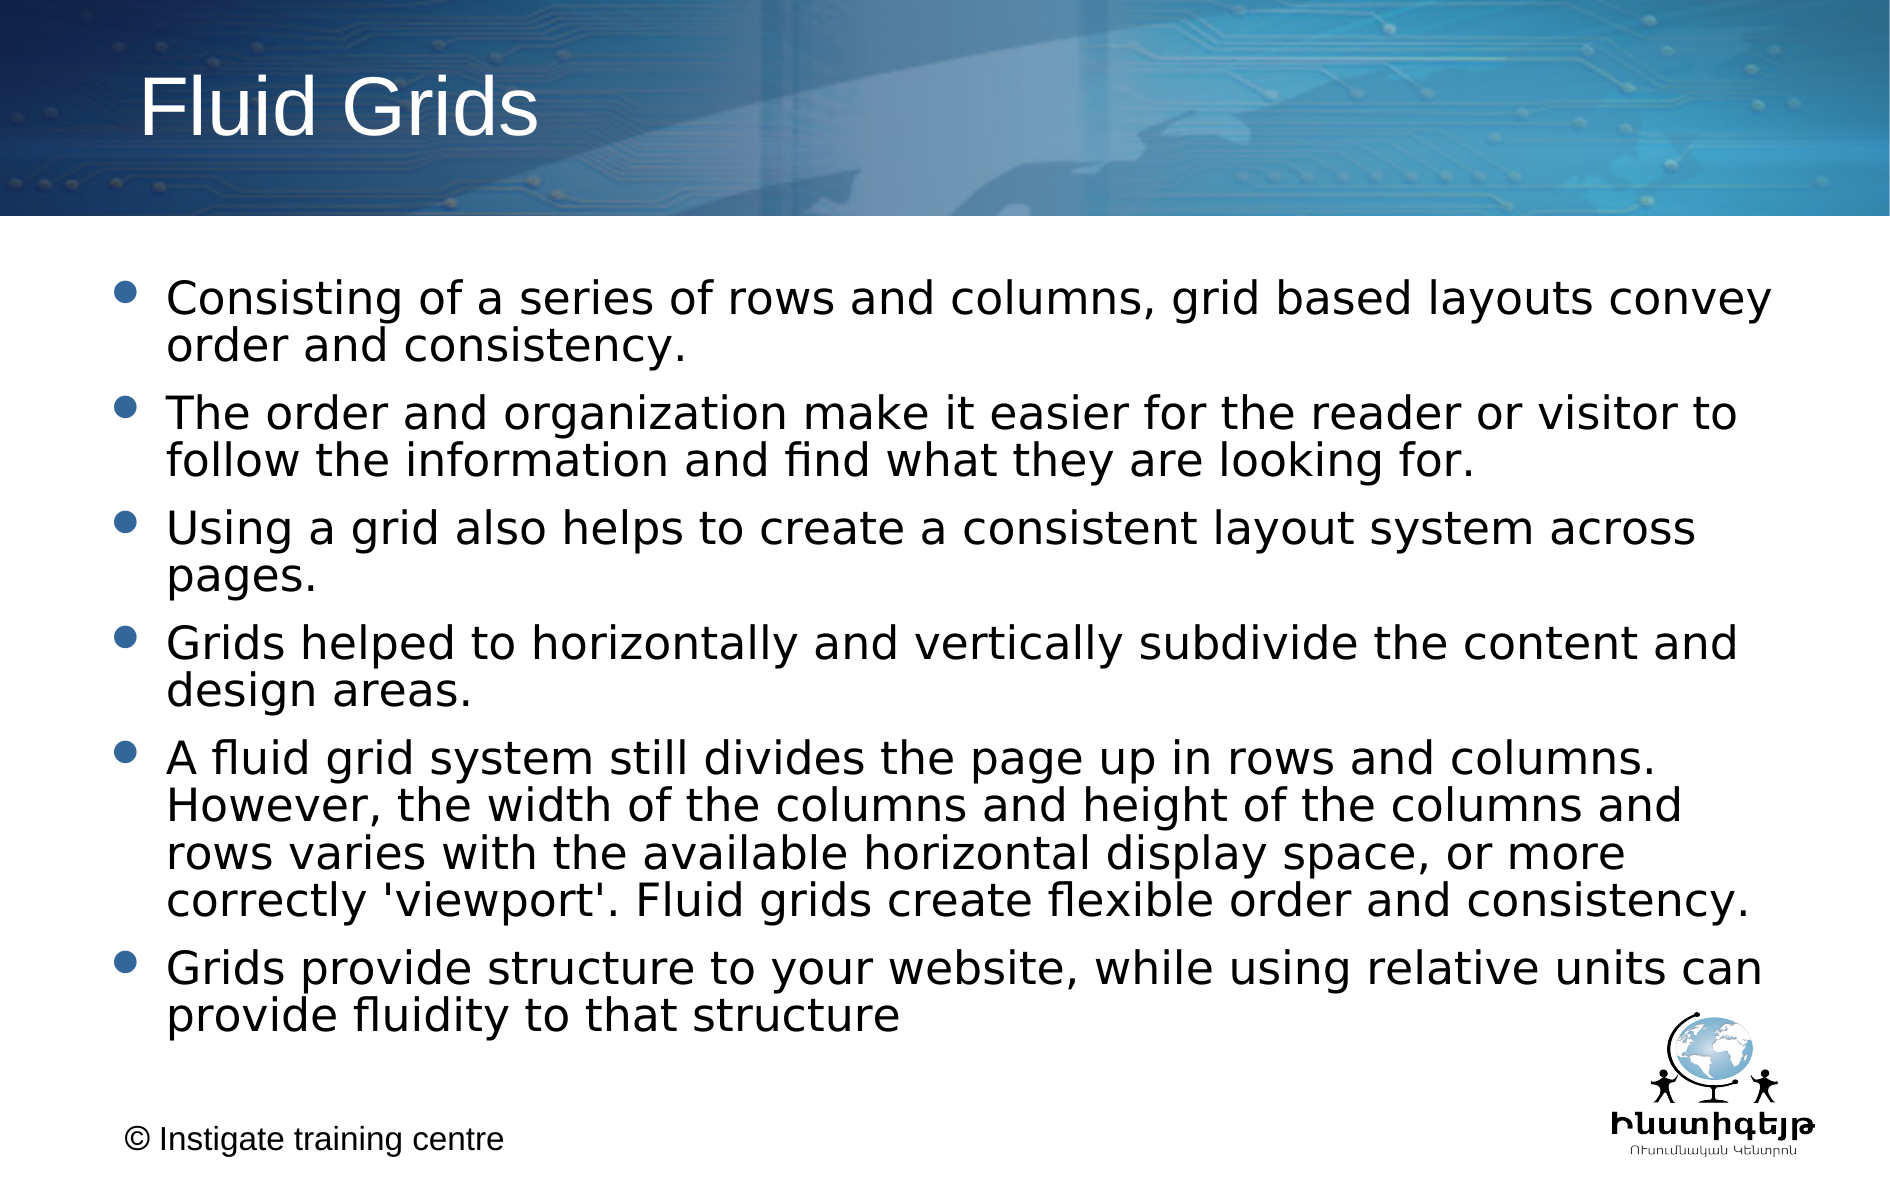

Fluid Grids
# Consisting of a series of rows and columns, grid based layouts convey order and consistency.
The order and organization make it easier for the reader or visitor to follow the information and find what they are looking for.
Using a grid also helps to create a consistent layout system across pages.
Grids helped to horizontally and vertically subdivide the content and design areas.
A fluid grid system still divides the page up in rows and columns. However, the width of the columns and height of the columns and rows varies with the available horizontal display space, or more correctly 'viewport'. Fluid grids create flexible order and consistency.
Grids provide structure to your website, while using relative units can provide fluidity to that structure